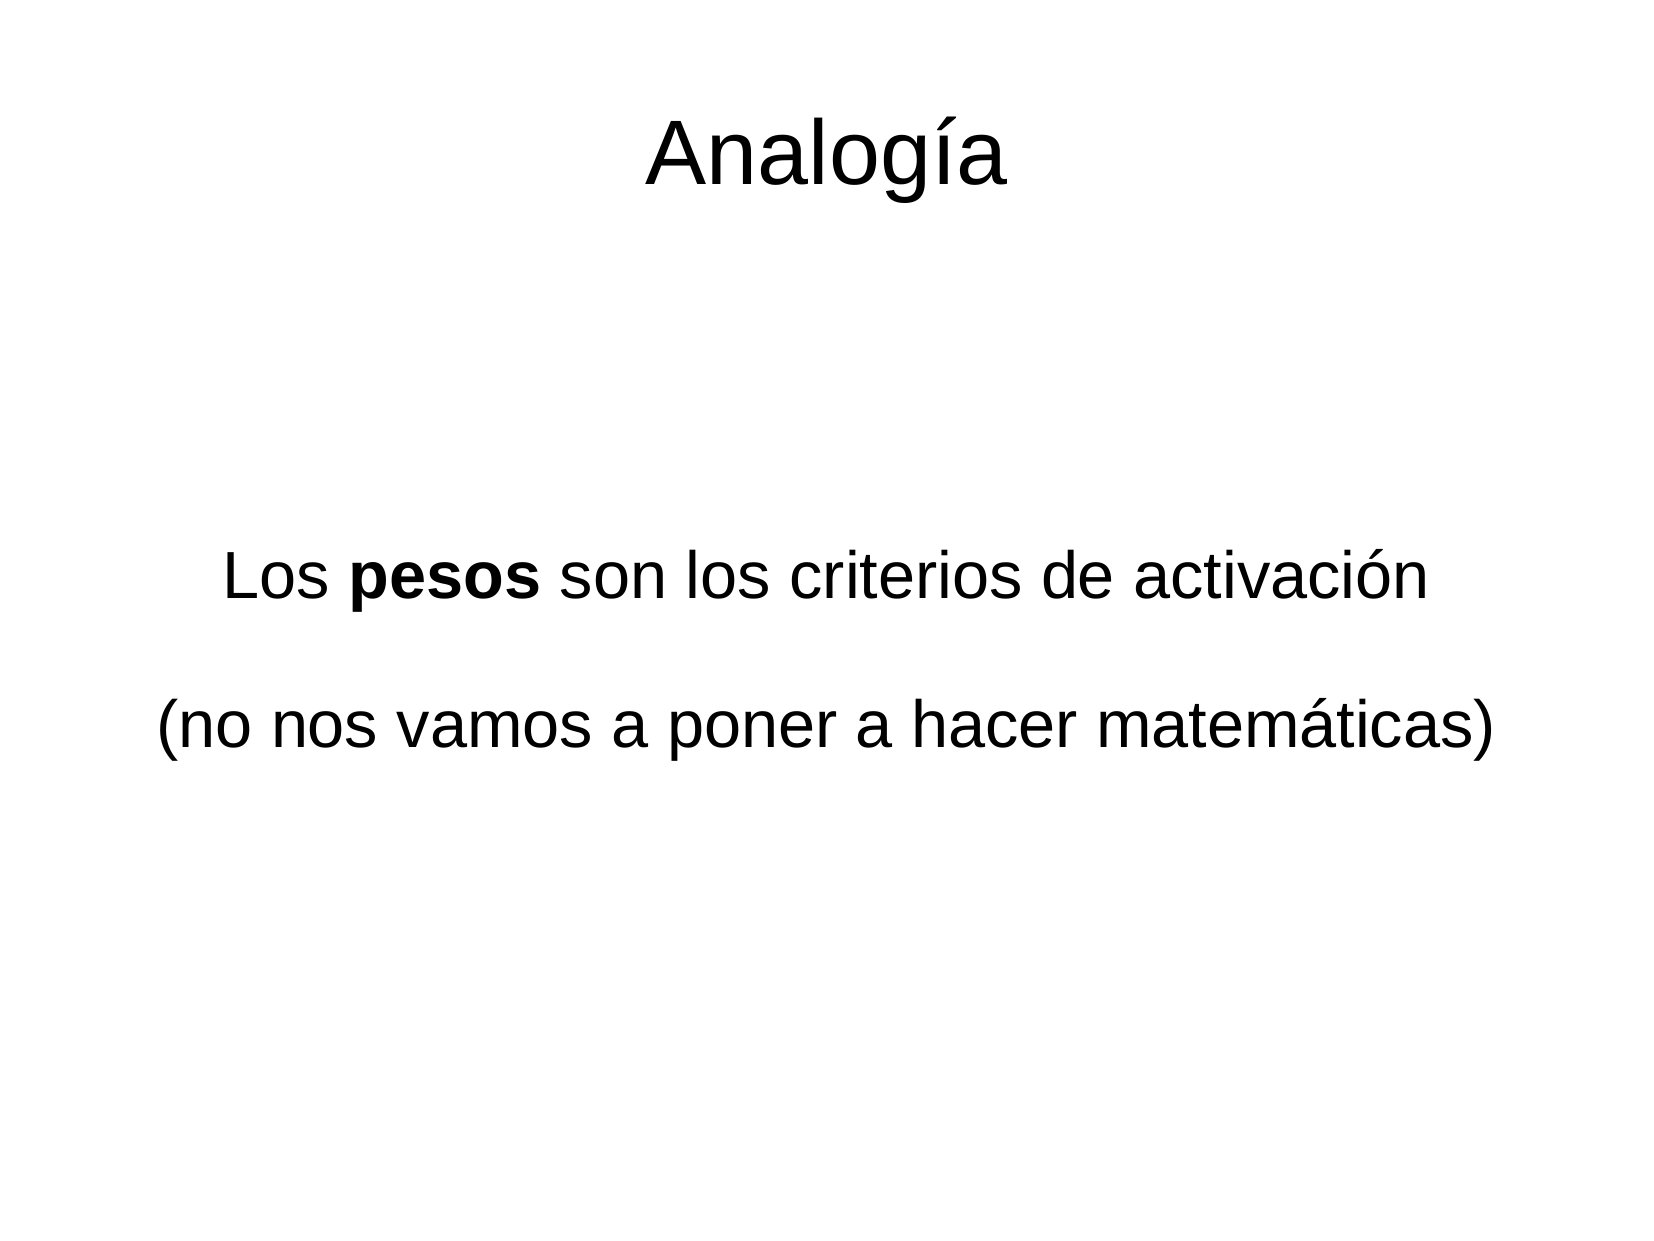

# Analogía
Los pesos son los criterios de activación
(no nos vamos a poner a hacer matemáticas)